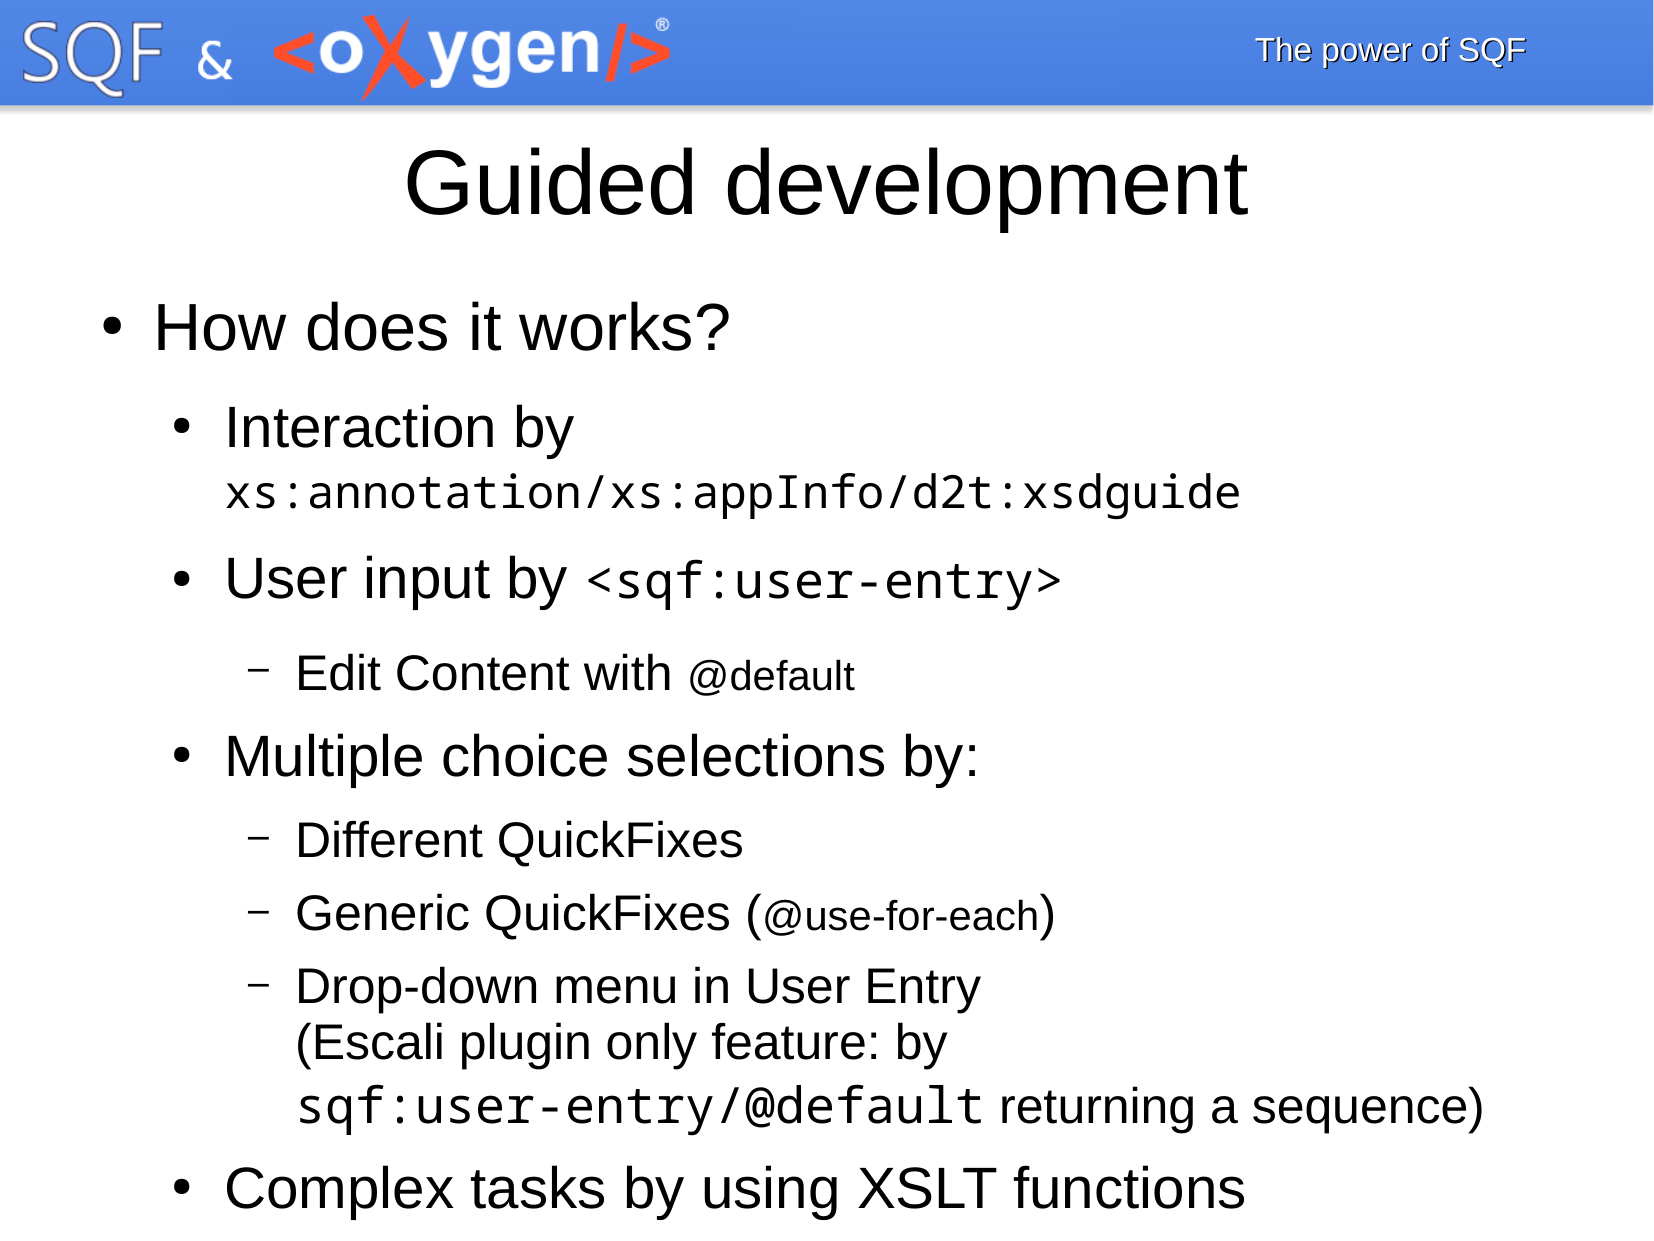

# Guided development
How does it works?
Interaction by xs:annotation/xs:appInfo/d2t:xsdguide
User input by <sqf:user-entry>
Edit Content with @default
Multiple choice selections by:
Different QuickFixes
Generic QuickFixes (@use-for-each)
Drop-down menu in User Entry
(Escali plugin only feature: by sqf:user-entry/@default returning a sequence)
Complex tasks by using XSLT functions